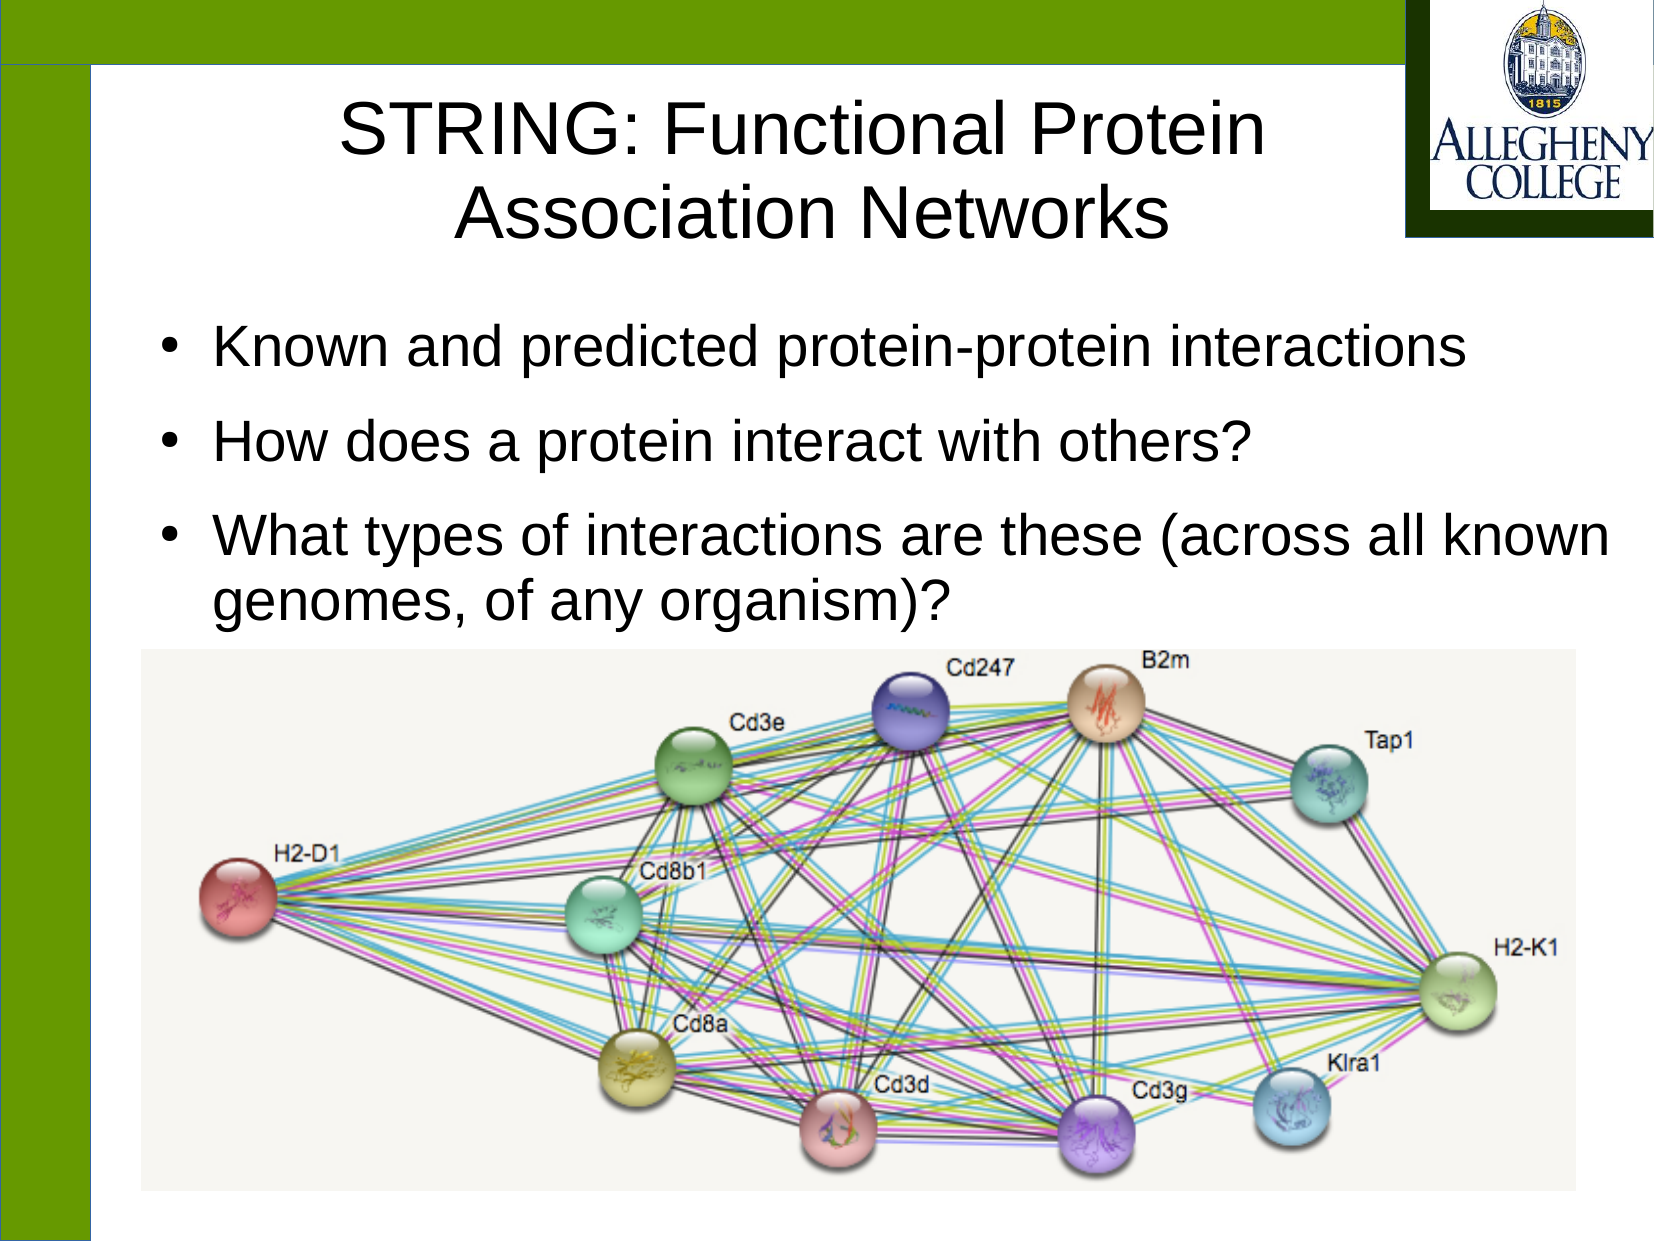

STRING: Functional Protein
Association Networks
# Known and predicted protein-protein interactions
How does a protein interact with others?
What types of interactions are these (across all known genomes, of any organism)?